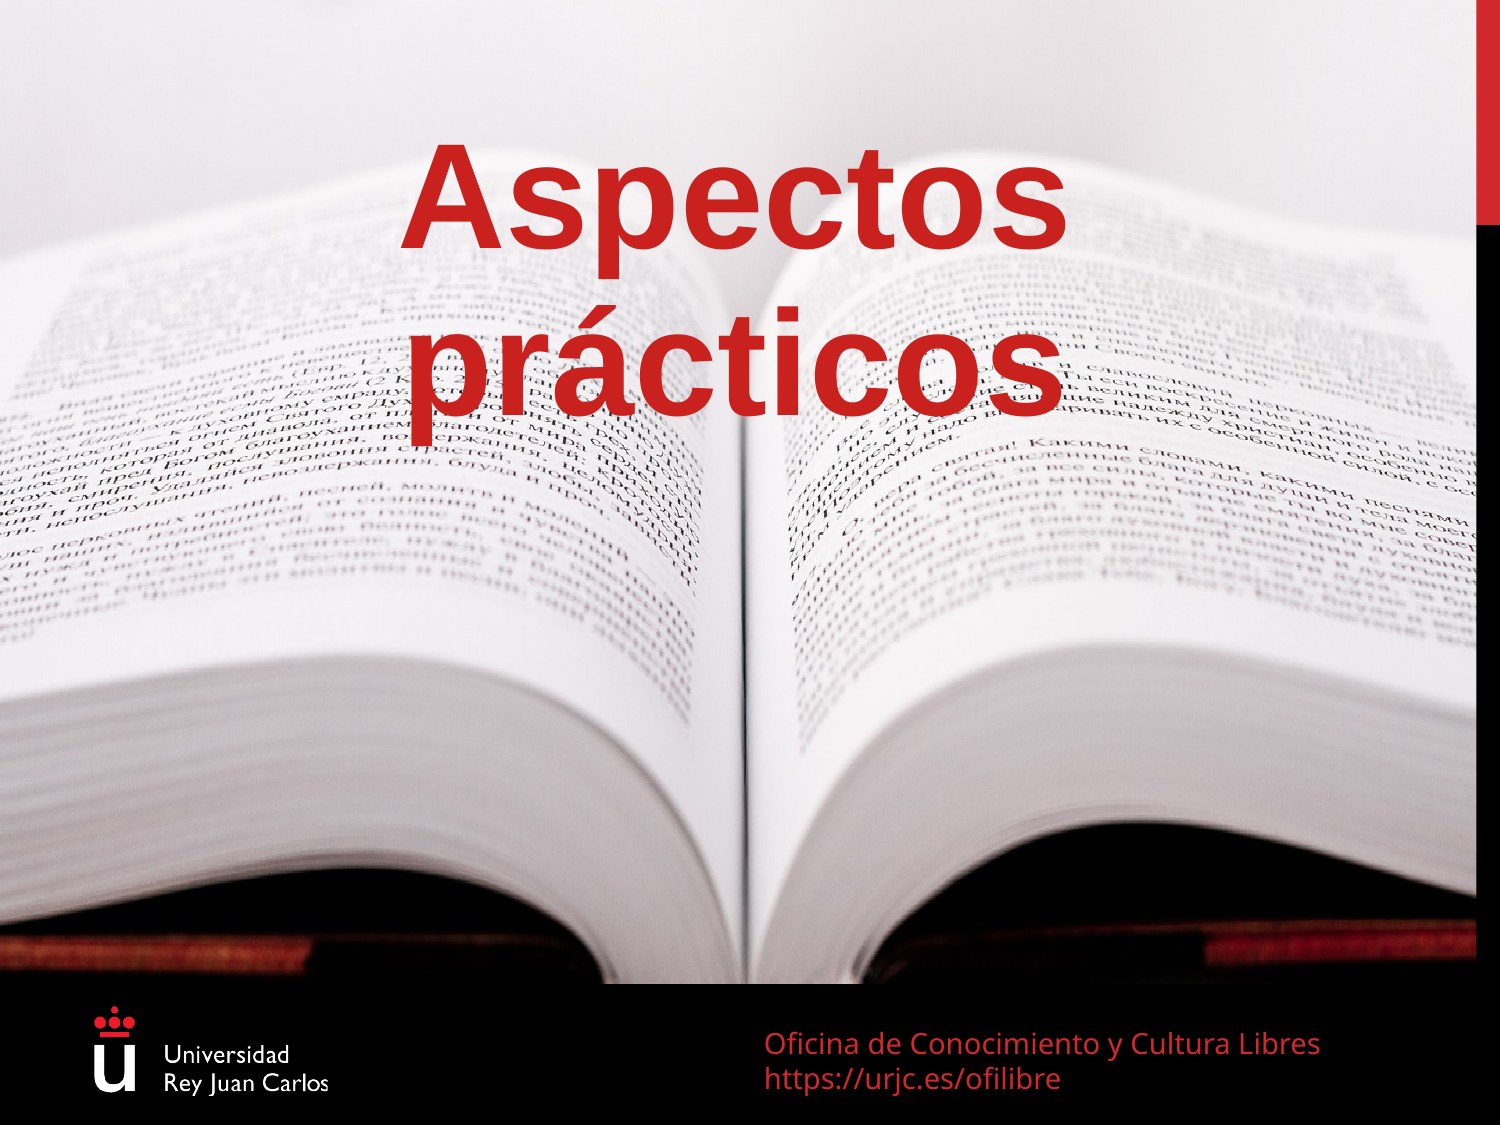

#
Aspectos prácticos
Oficina de Conocimiento y Cultura Libres
https://urjc.es/ofilibre